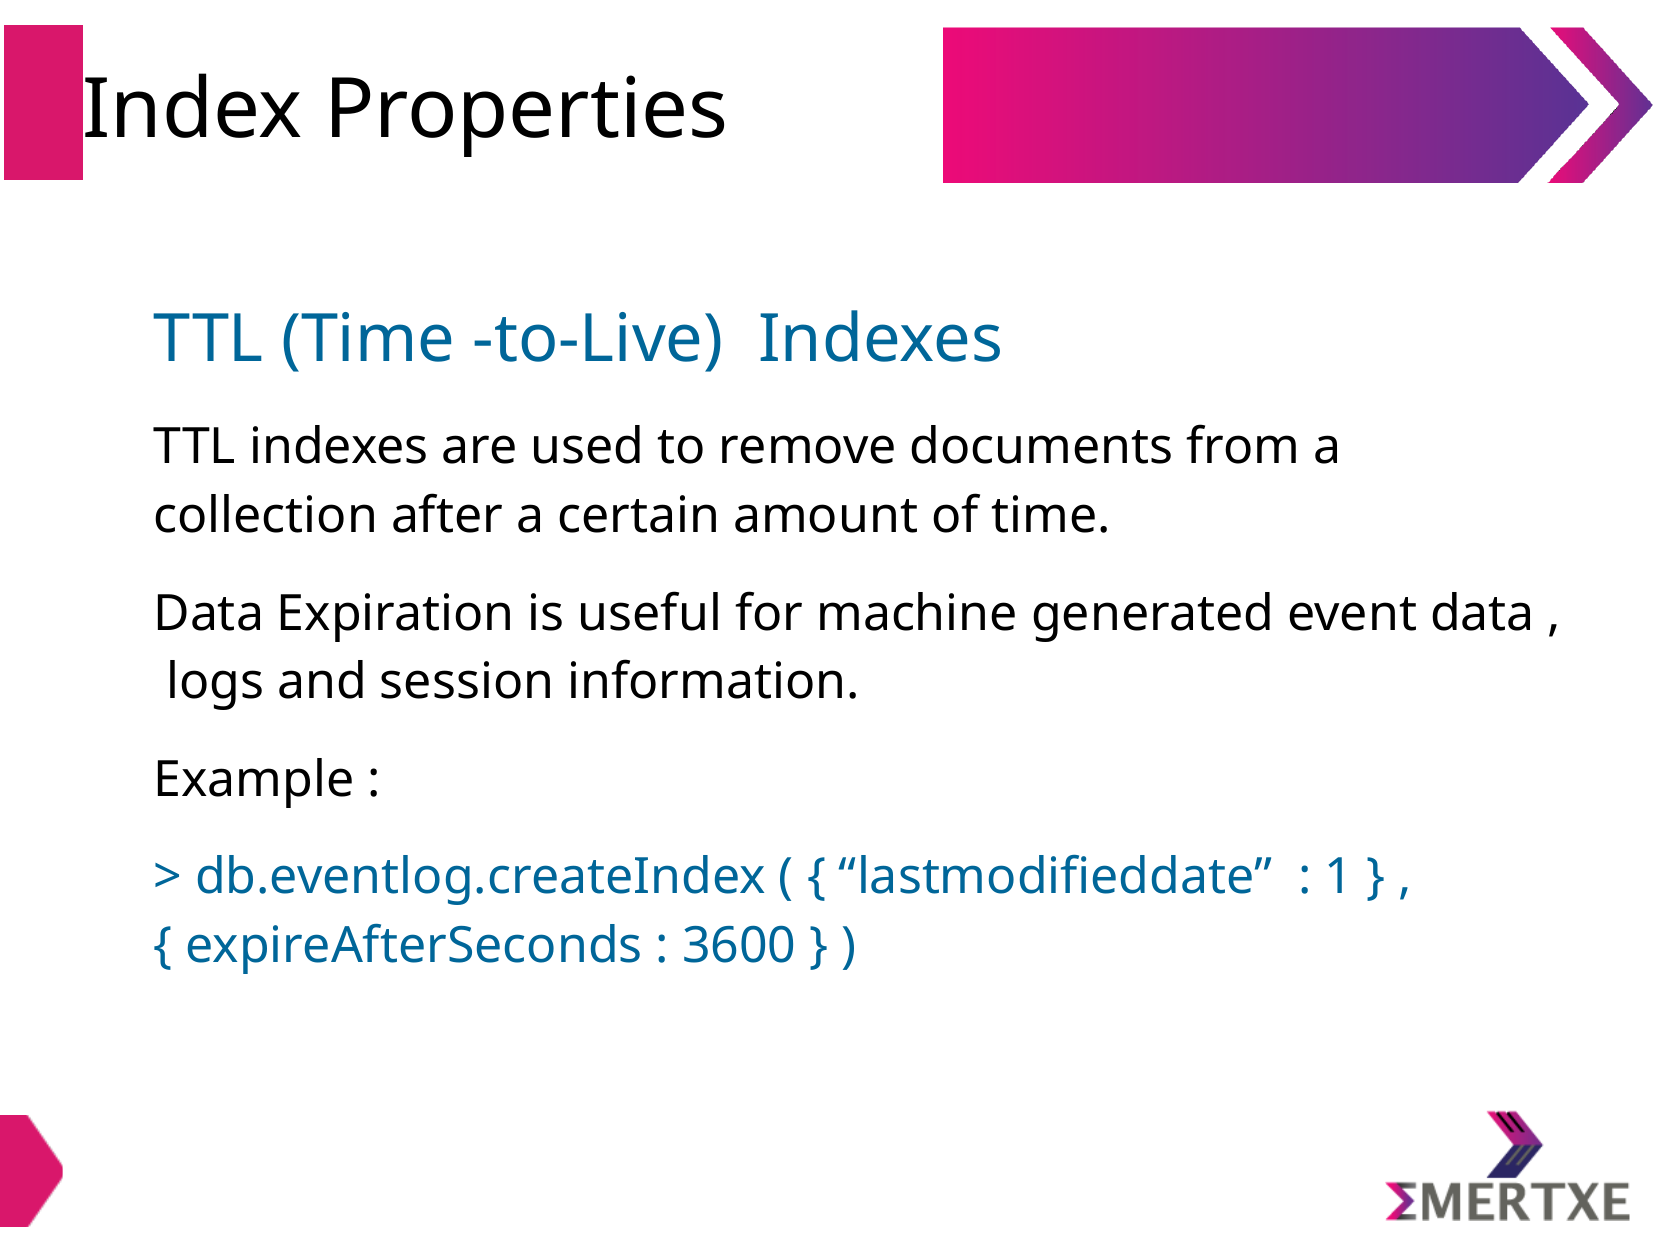

# Index Properties
TTL (Time -to-Live) Indexes
TTL indexes are used to remove documents from a collection after a certain amount of time.
Data Expiration is useful for machine generated event data , logs and session information.
Example :
> db.eventlog.createIndex ( { “lastmodifieddate” : 1 } , { expireAfterSeconds : 3600 } )